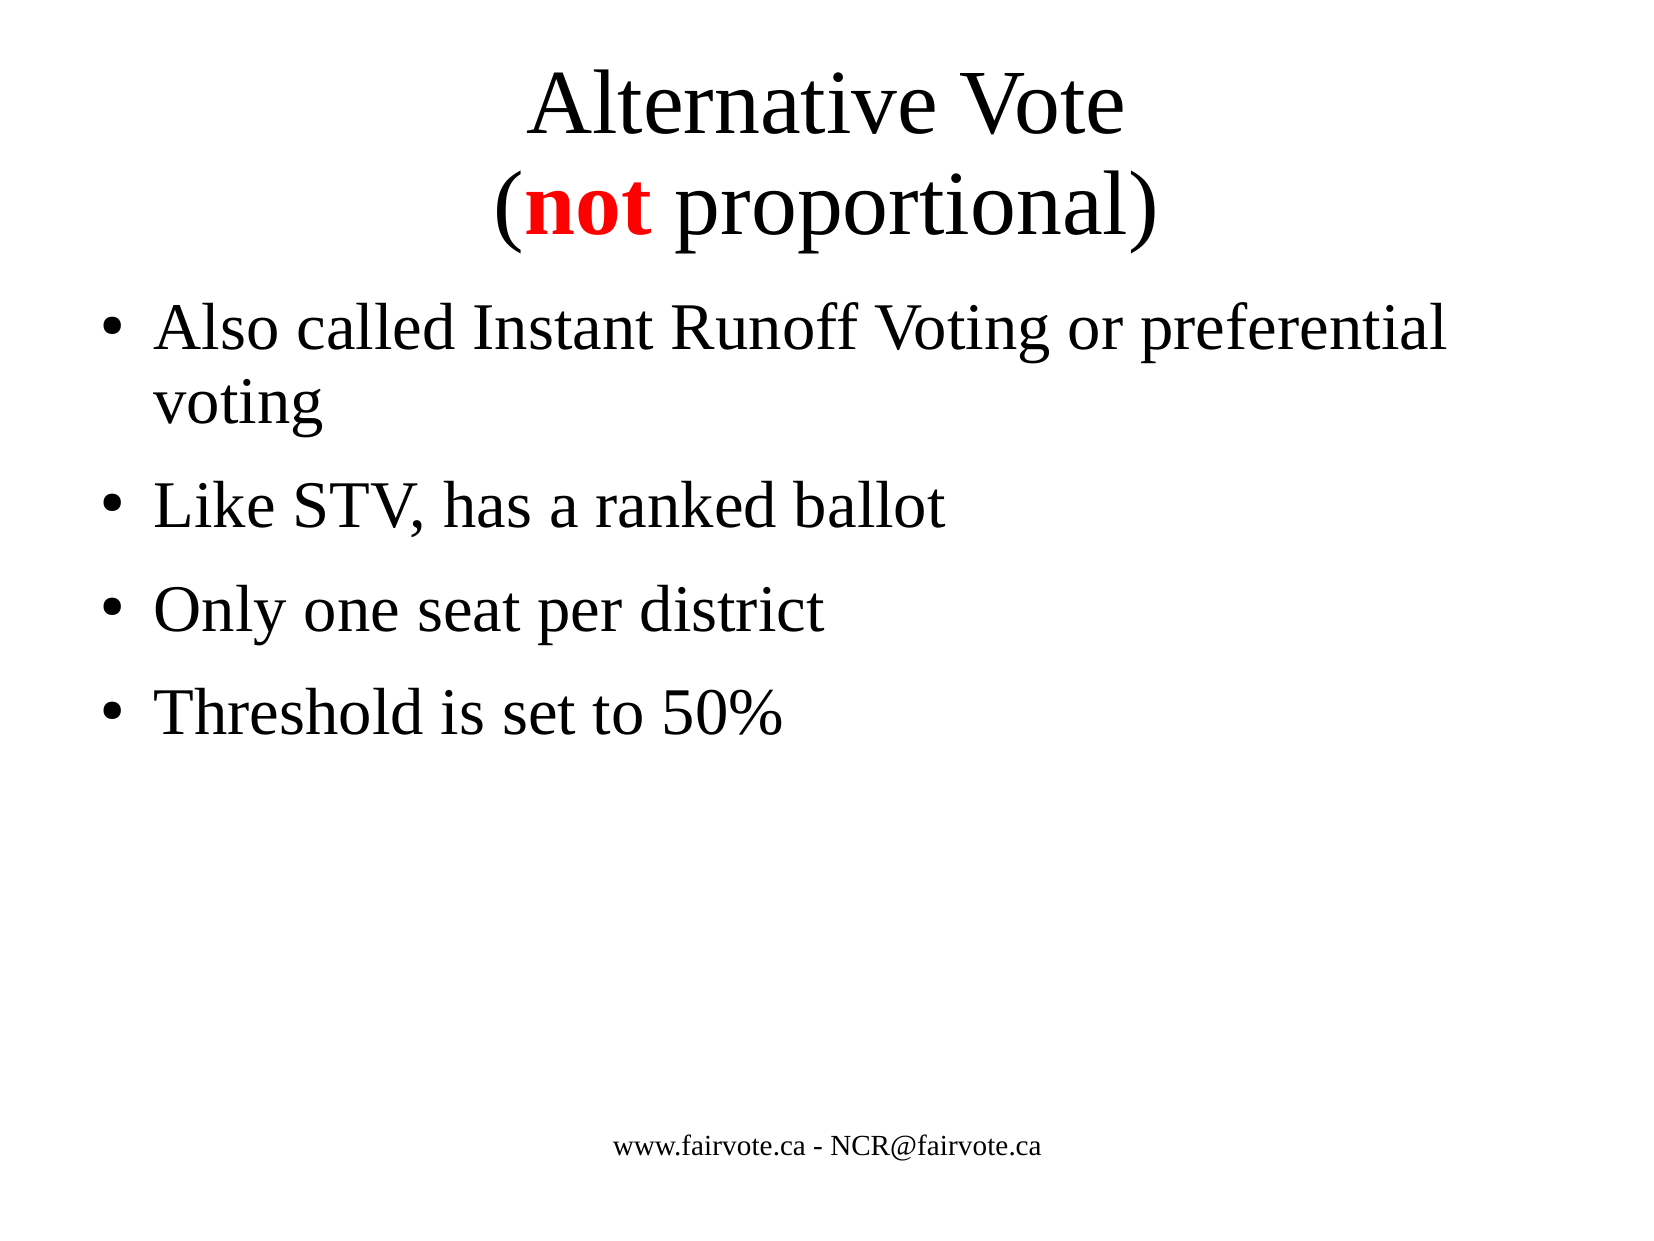

# Alternative Vote (not proportional)
Also called Instant Runoff Voting or preferential voting
Like STV, has a ranked ballot
Only one seat per district
Threshold is set to 50%
www.fairvote.ca - NCR@fairvote.ca